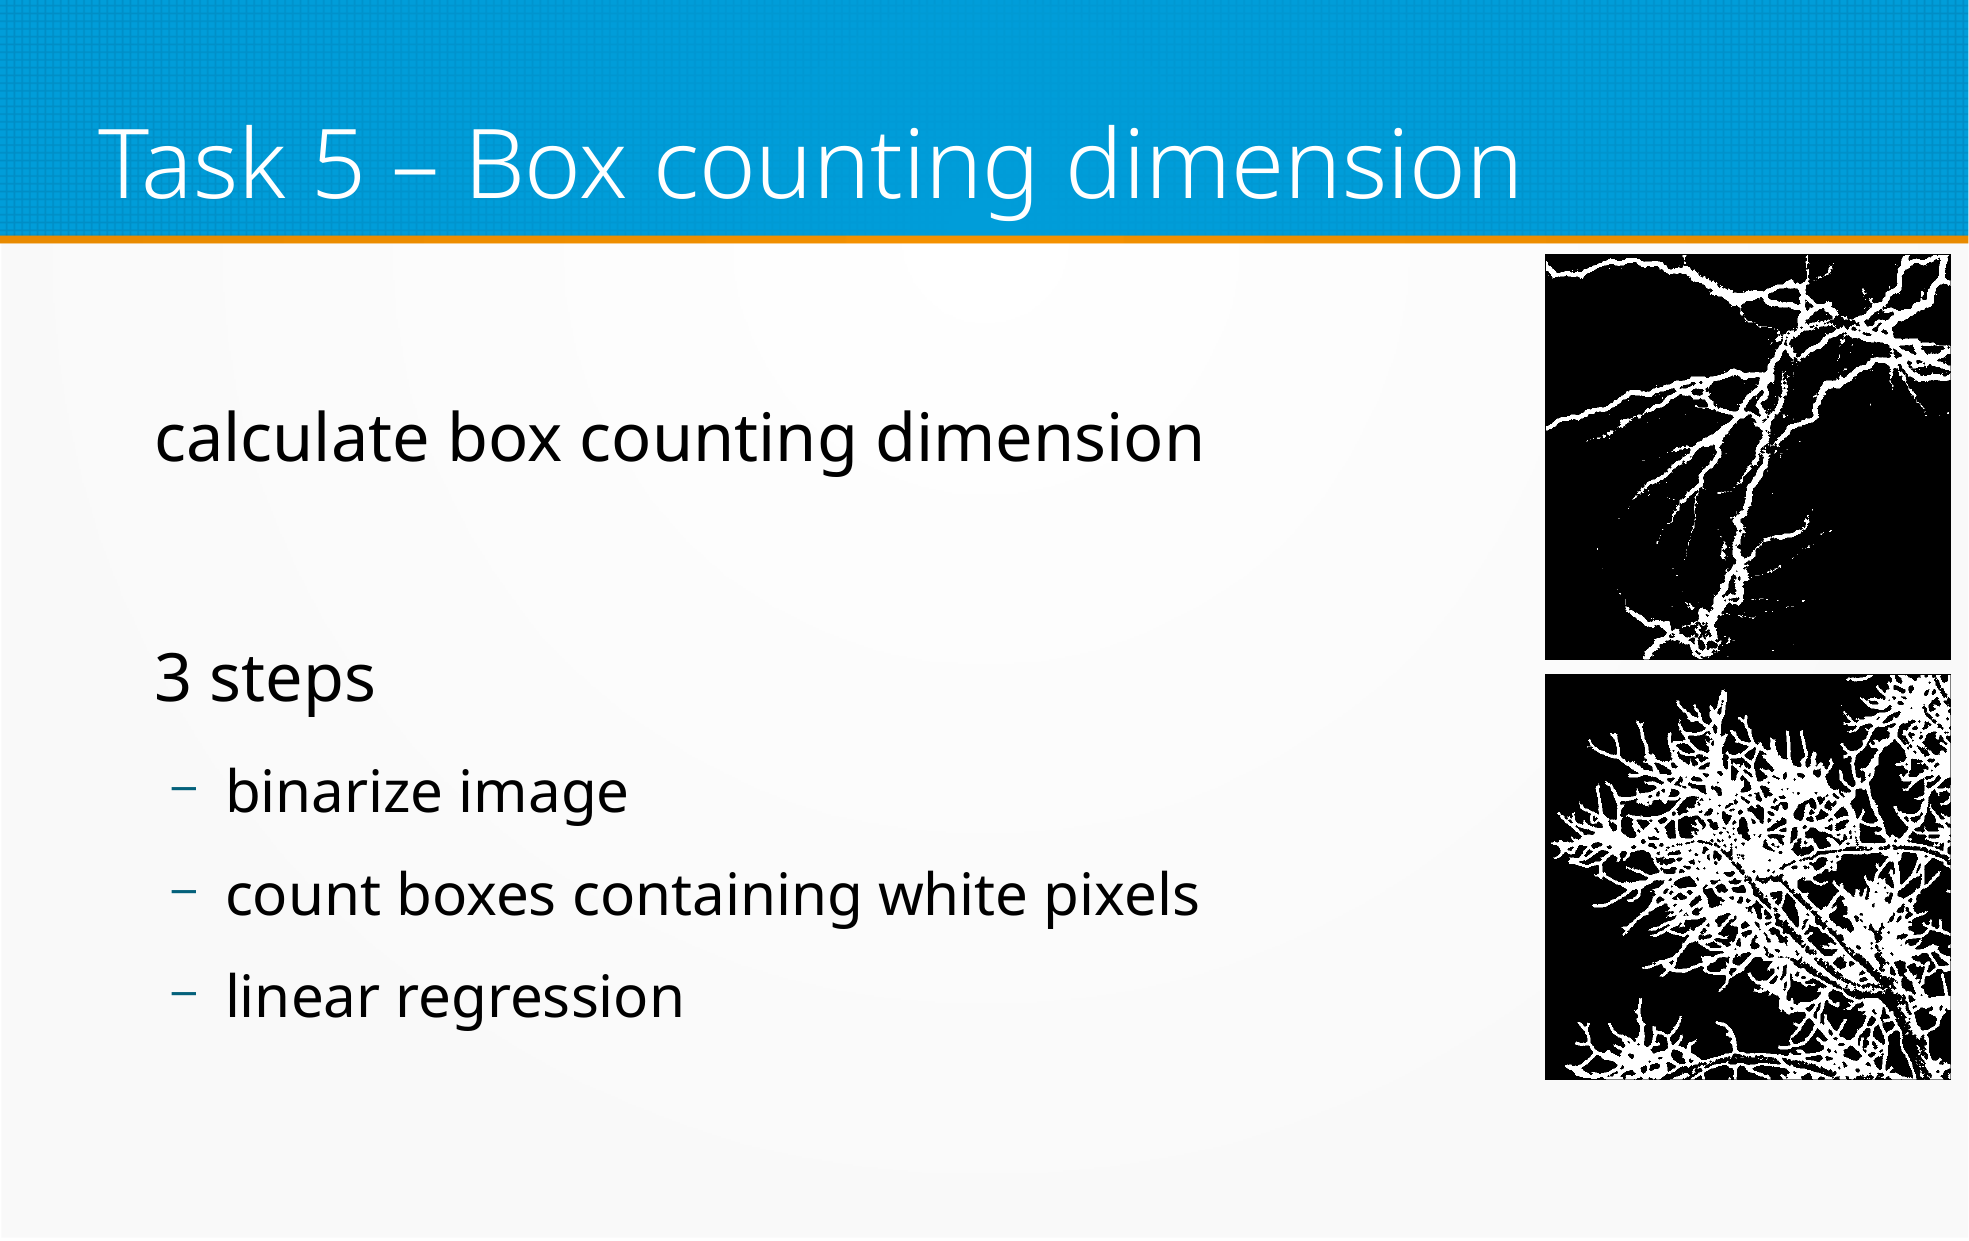

# Task 5 – Box counting dimension
calculate box counting dimension
3 steps
binarize image
count boxes containing white pixels
linear regression